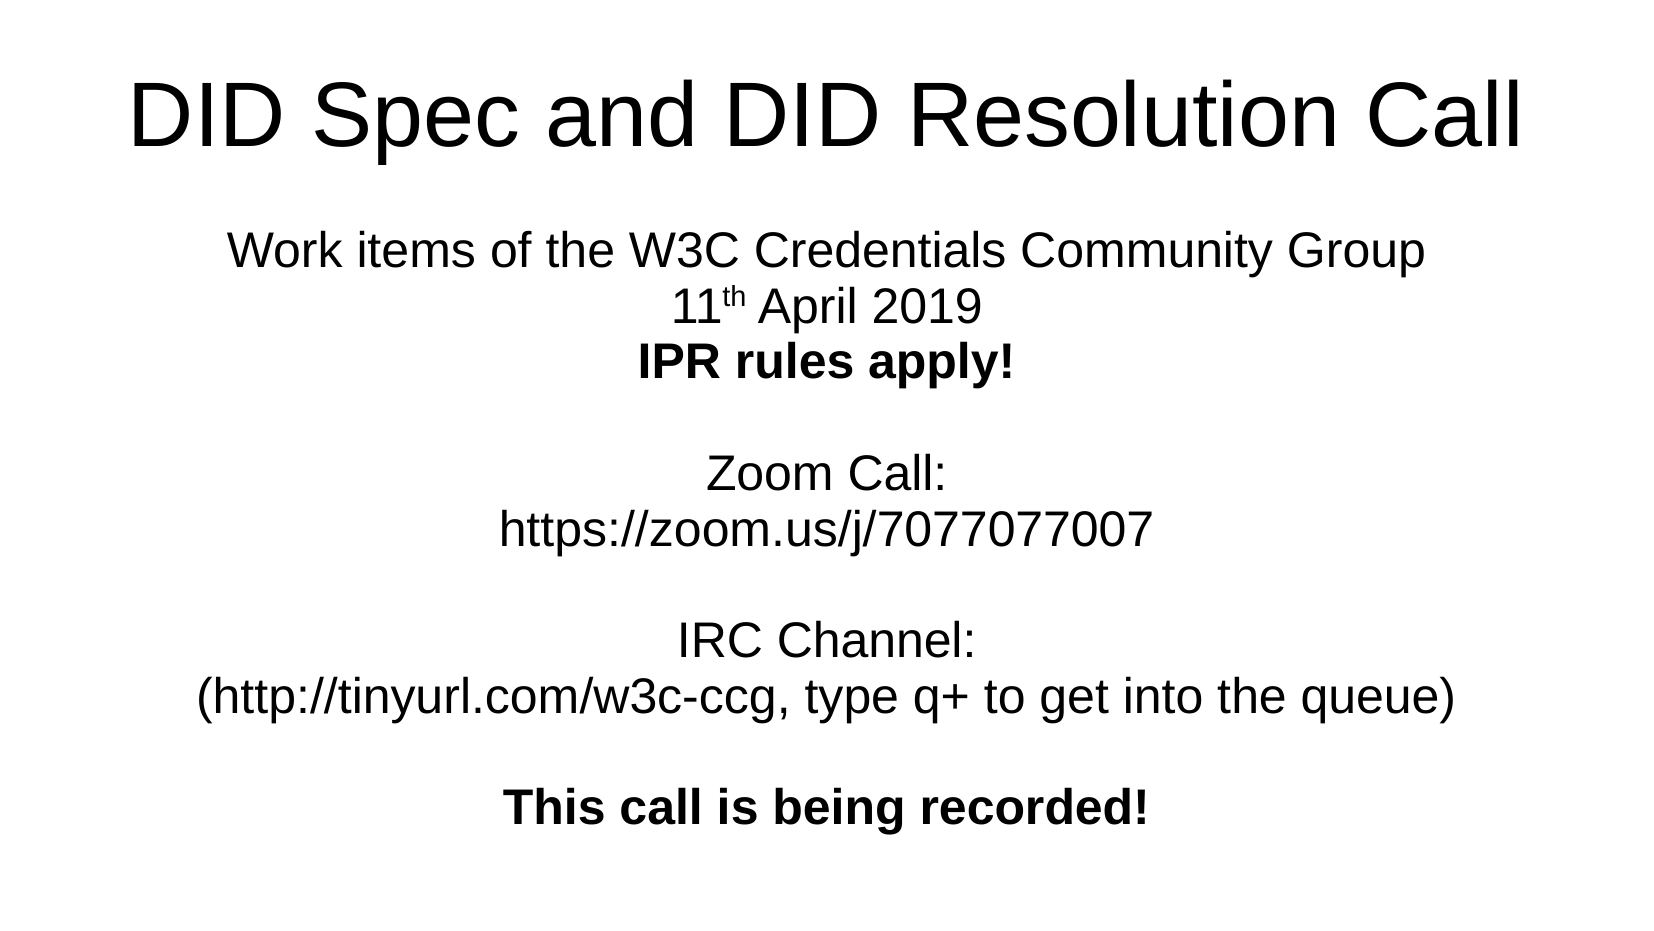

# DID Spec and DID Resolution Call
Work items of the W3C Credentials Community Group
11th April 2019
IPR rules apply!
Zoom Call:
https://zoom.us/j/7077077007
IRC Channel:
(http://tinyurl.com/w3c-ccg, type q+ to get into the queue)
This call is being recorded!